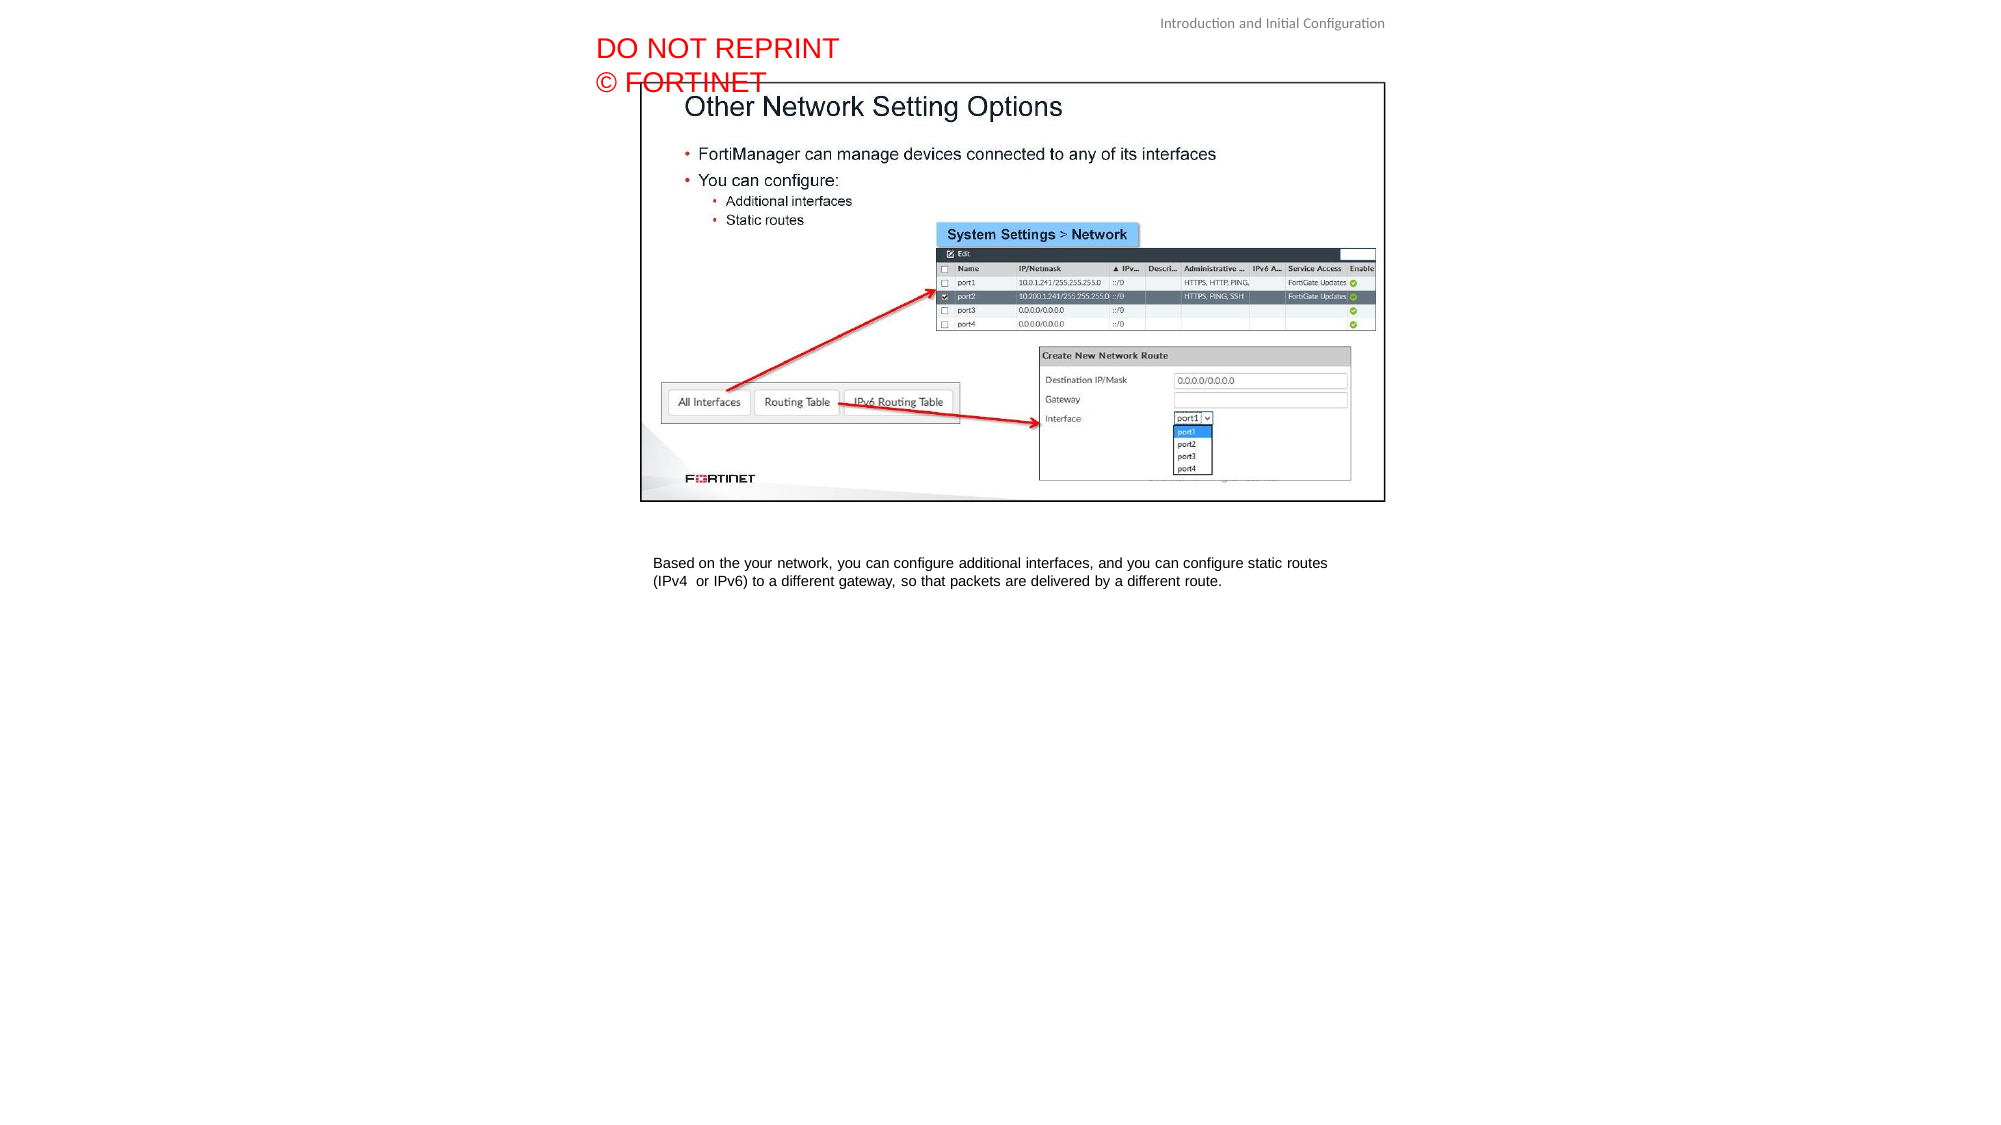

Introduction and Initial Configuration
DO NOT REPRINT
© FORTINET
Based on the your network, you can configure additional interfaces, and you can configure static routes (IPv4 or IPv6) to a different gateway, so that packets are delivered by a different route.
FortiManager 6.2 Study Guide
1